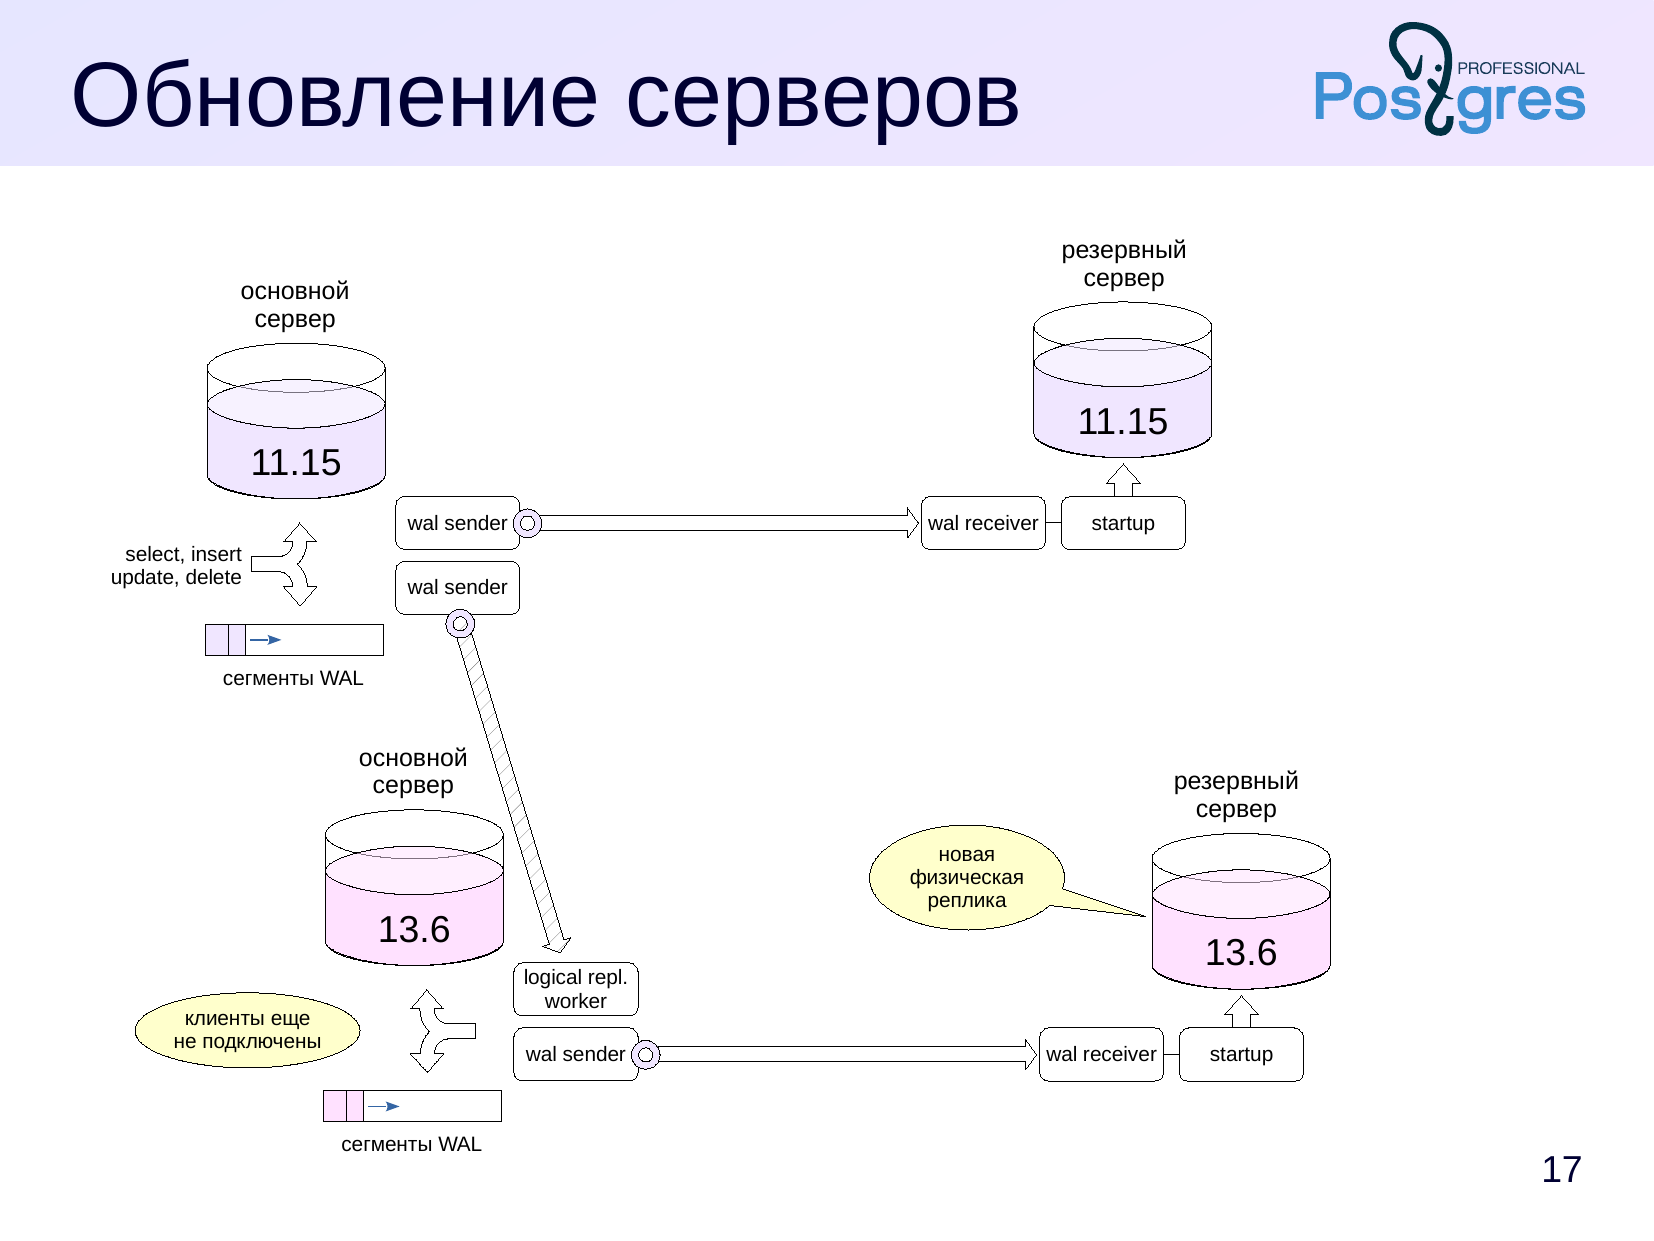

# Обновление серверов
резервный
сервер
основной
сервер
11.15
11.15
wal sender
wal receiver
startup
select, insert
update, delete
wal sender
сегменты WAL
основной
сервер
резервный
сервер
новая
физическая
реплика
13.6
13.6
logical repl.
worker
клиенты еще
не подключены
wal sender
wal receiver
startup
сегменты WAL